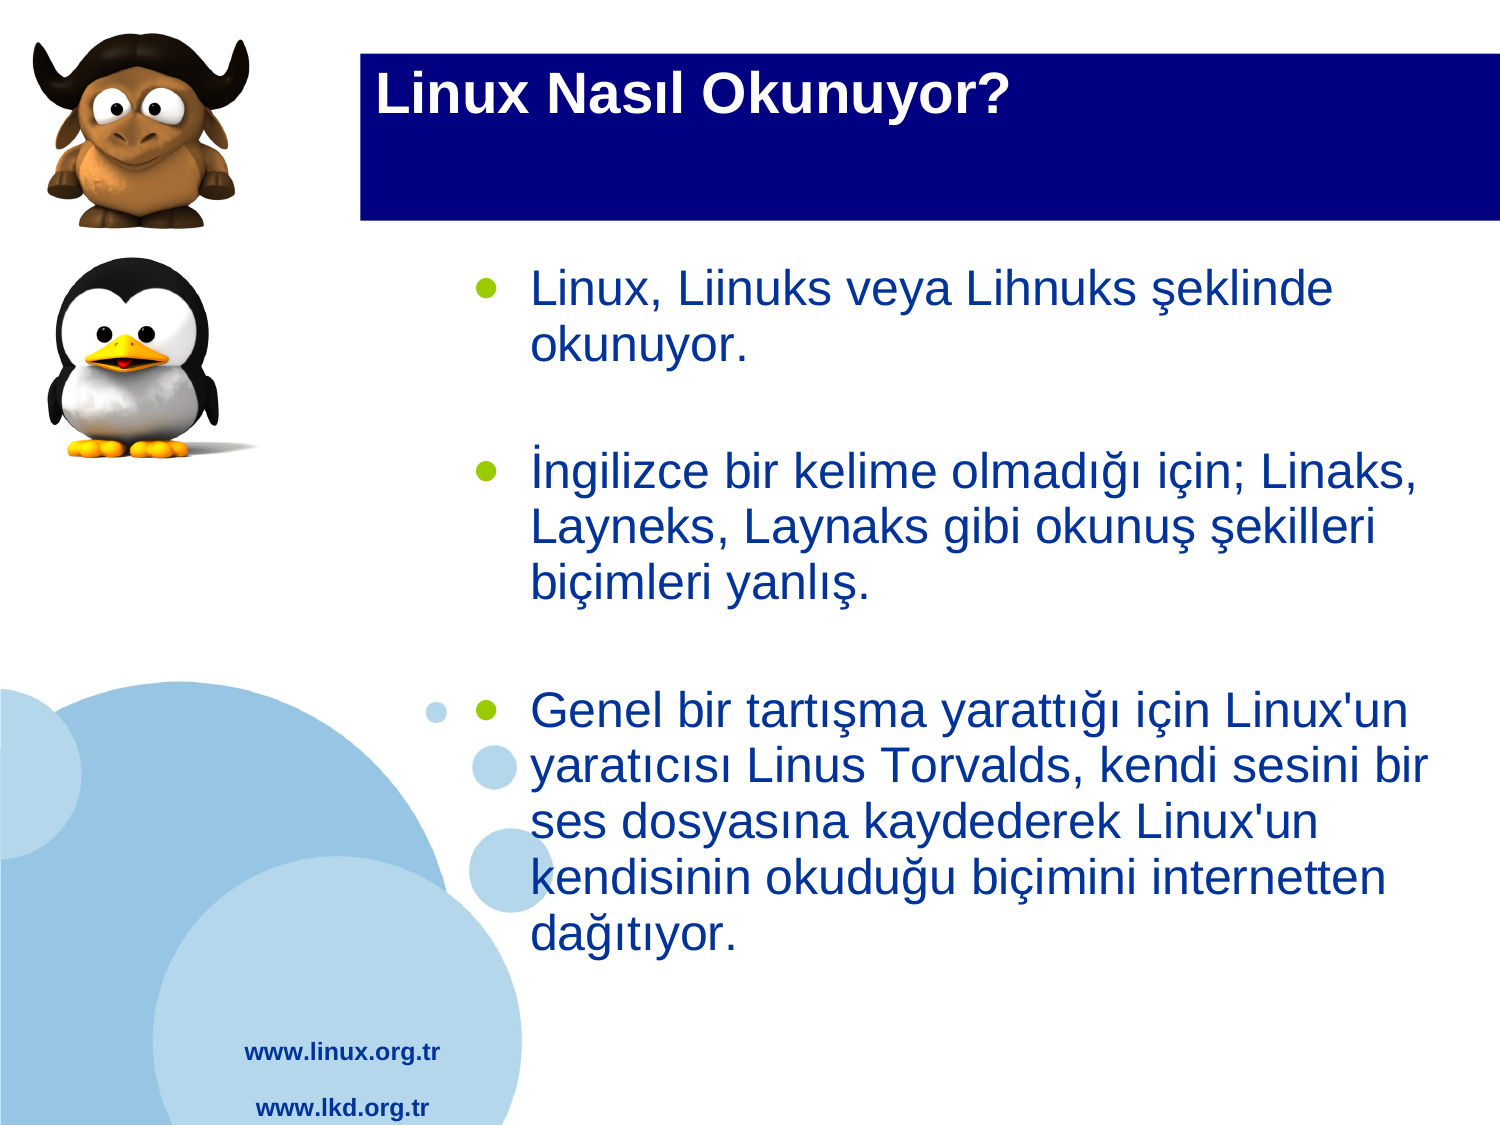

# Linux Nasıl Okunuyor?
Linux, Liinuks veya Lihnuks şeklinde okunuyor.
İngilizce bir kelime olmadığı için; Linaks, Layneks, Laynaks gibi okunuş şekilleri biçimleri yanlış.
Genel bir tartışma yarattığı için Linux'un yaratıcısı Linus Torvalds, kendi sesini bir ses dosyasına kaydederek Linux'un kendisinin okuduğu biçimini internetten dağıtıyor.